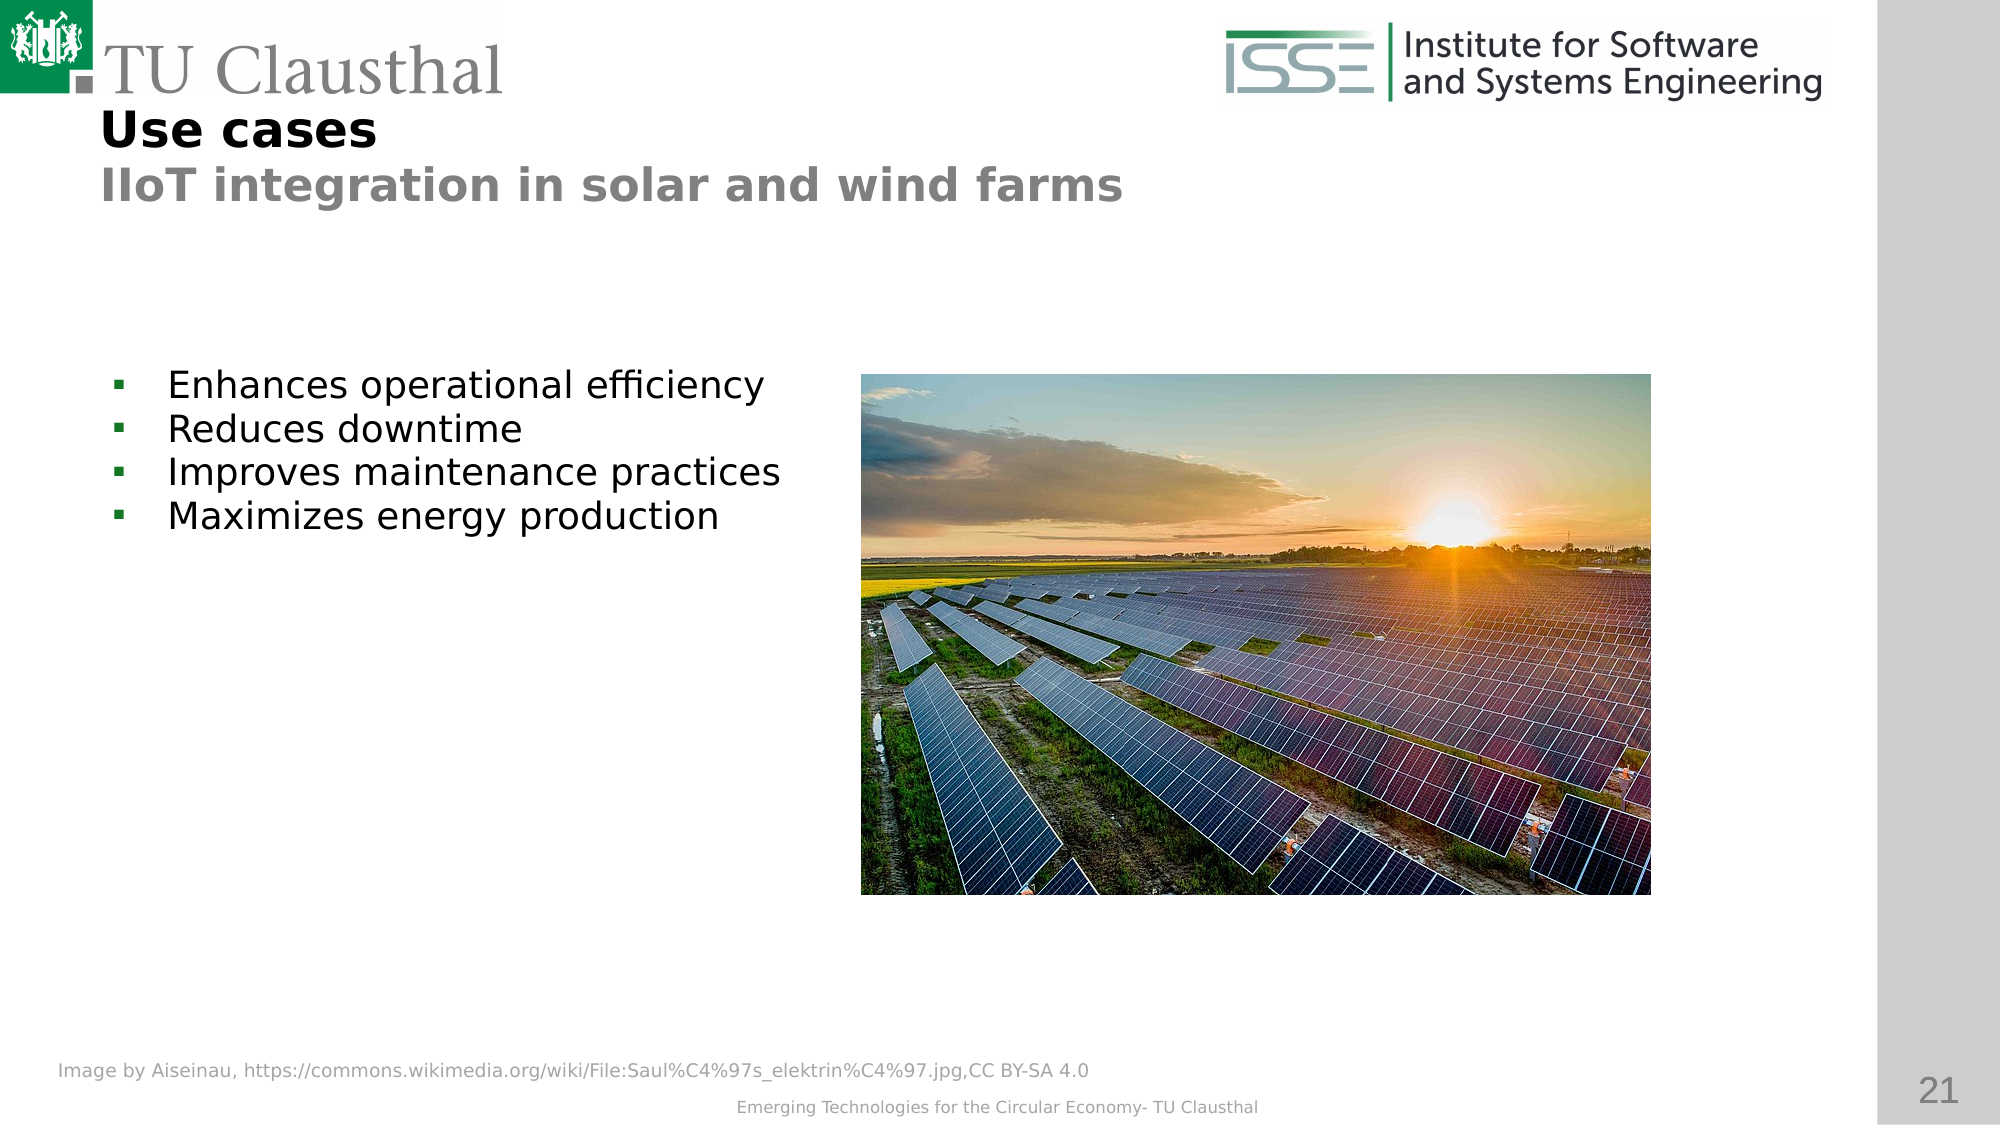

# Use cases IIoT integration in solar and wind farms
Enhances operational efficiency
Reduces downtime
Improves maintenance practices
Maximizes energy production
Image by Aiseinau, https://commons.wikimedia.org/wiki/File:Saul%C4%97s_elektrin%C4%97.jpg,CC BY-SA 4.0